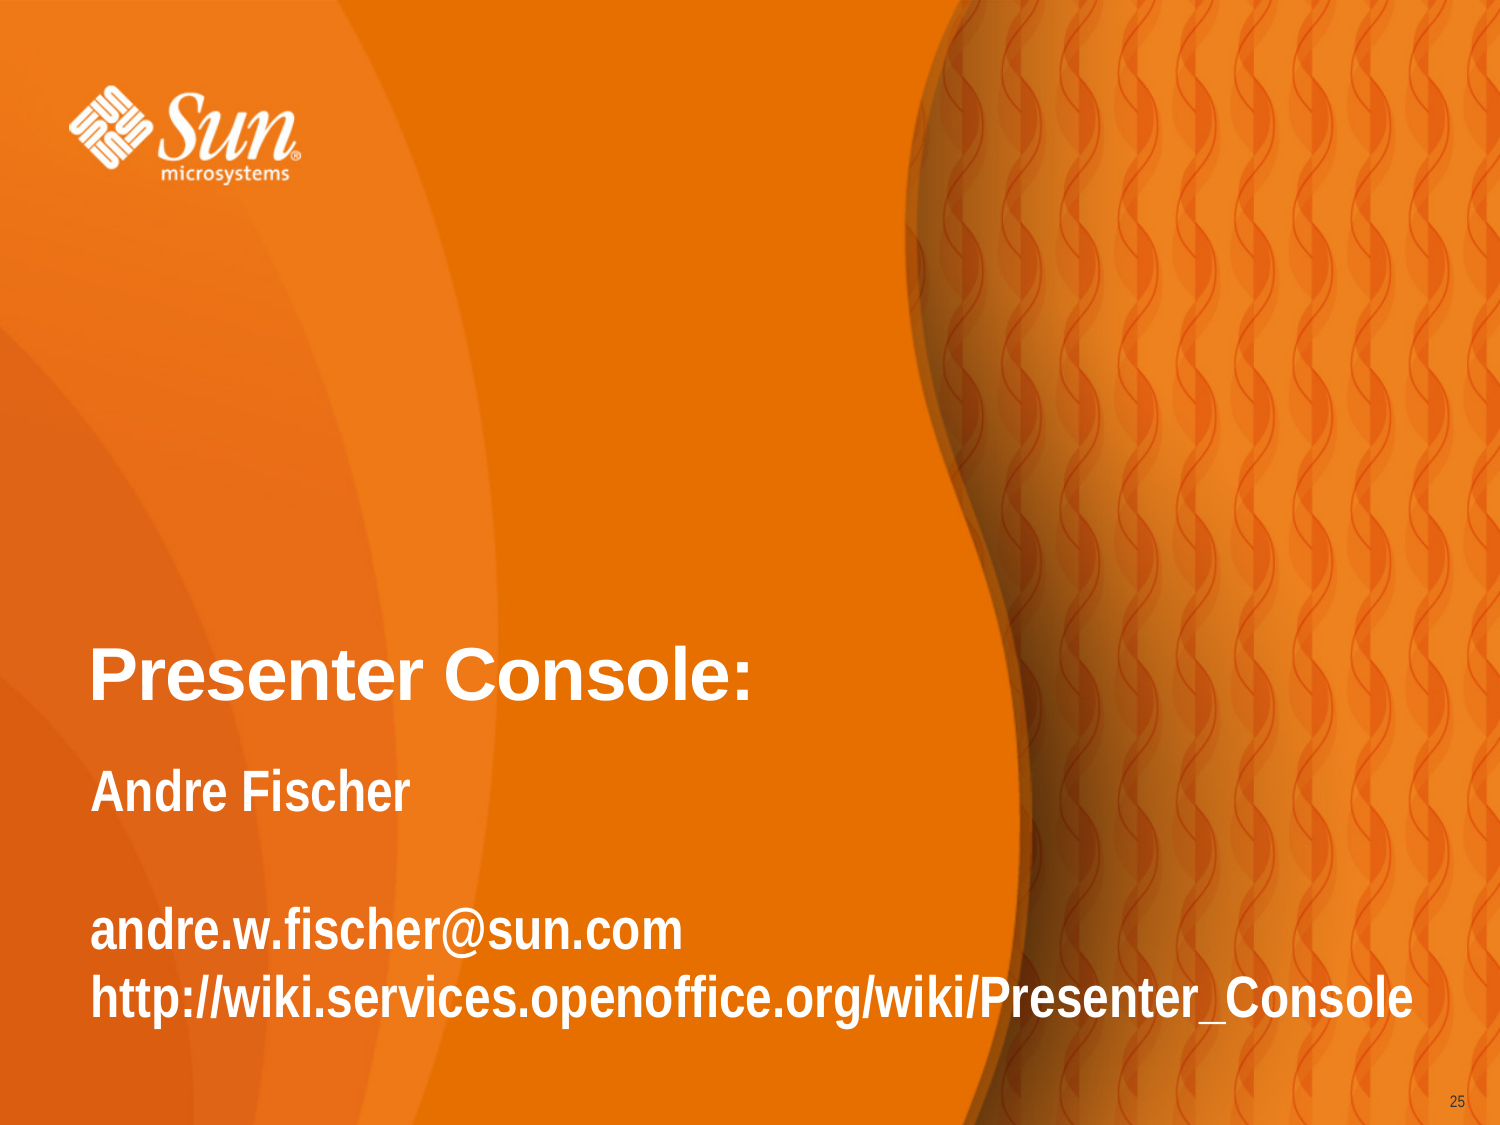

# Presenter Console:
Andre Fischer
andre.w.fischer@sun.com
http://wiki.services.openoffice.org/wiki/Presenter_Console